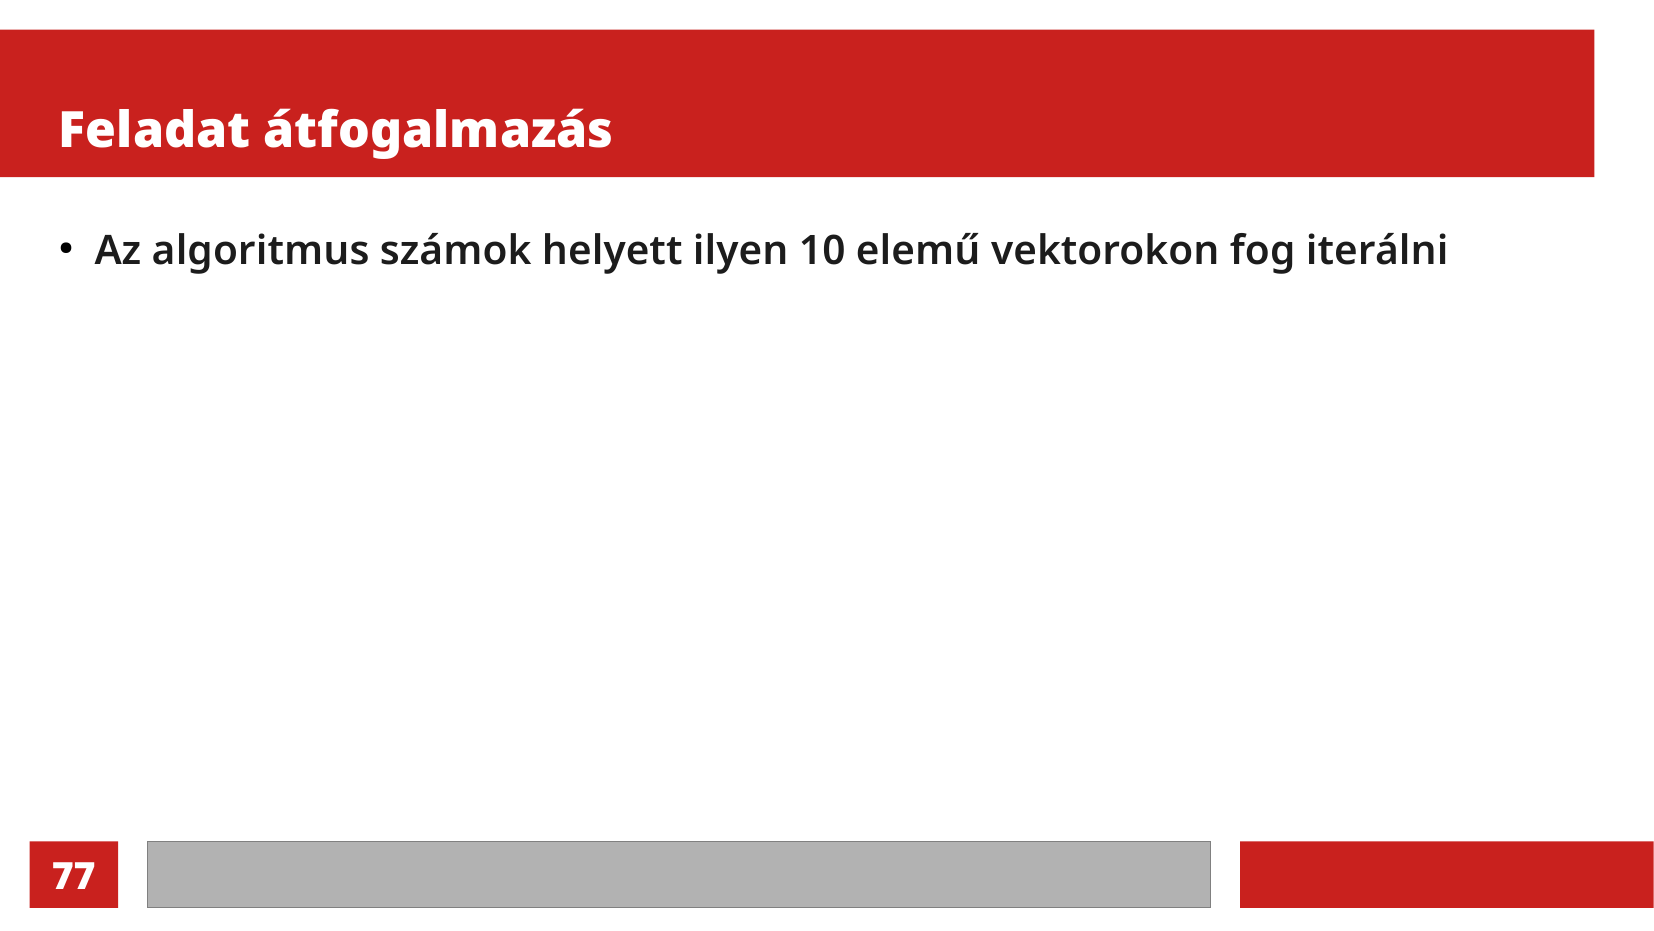

# Feladat átfogalmazás
Az algoritmus számok helyett ilyen 10 elemű vektorokon fog iterálni
77